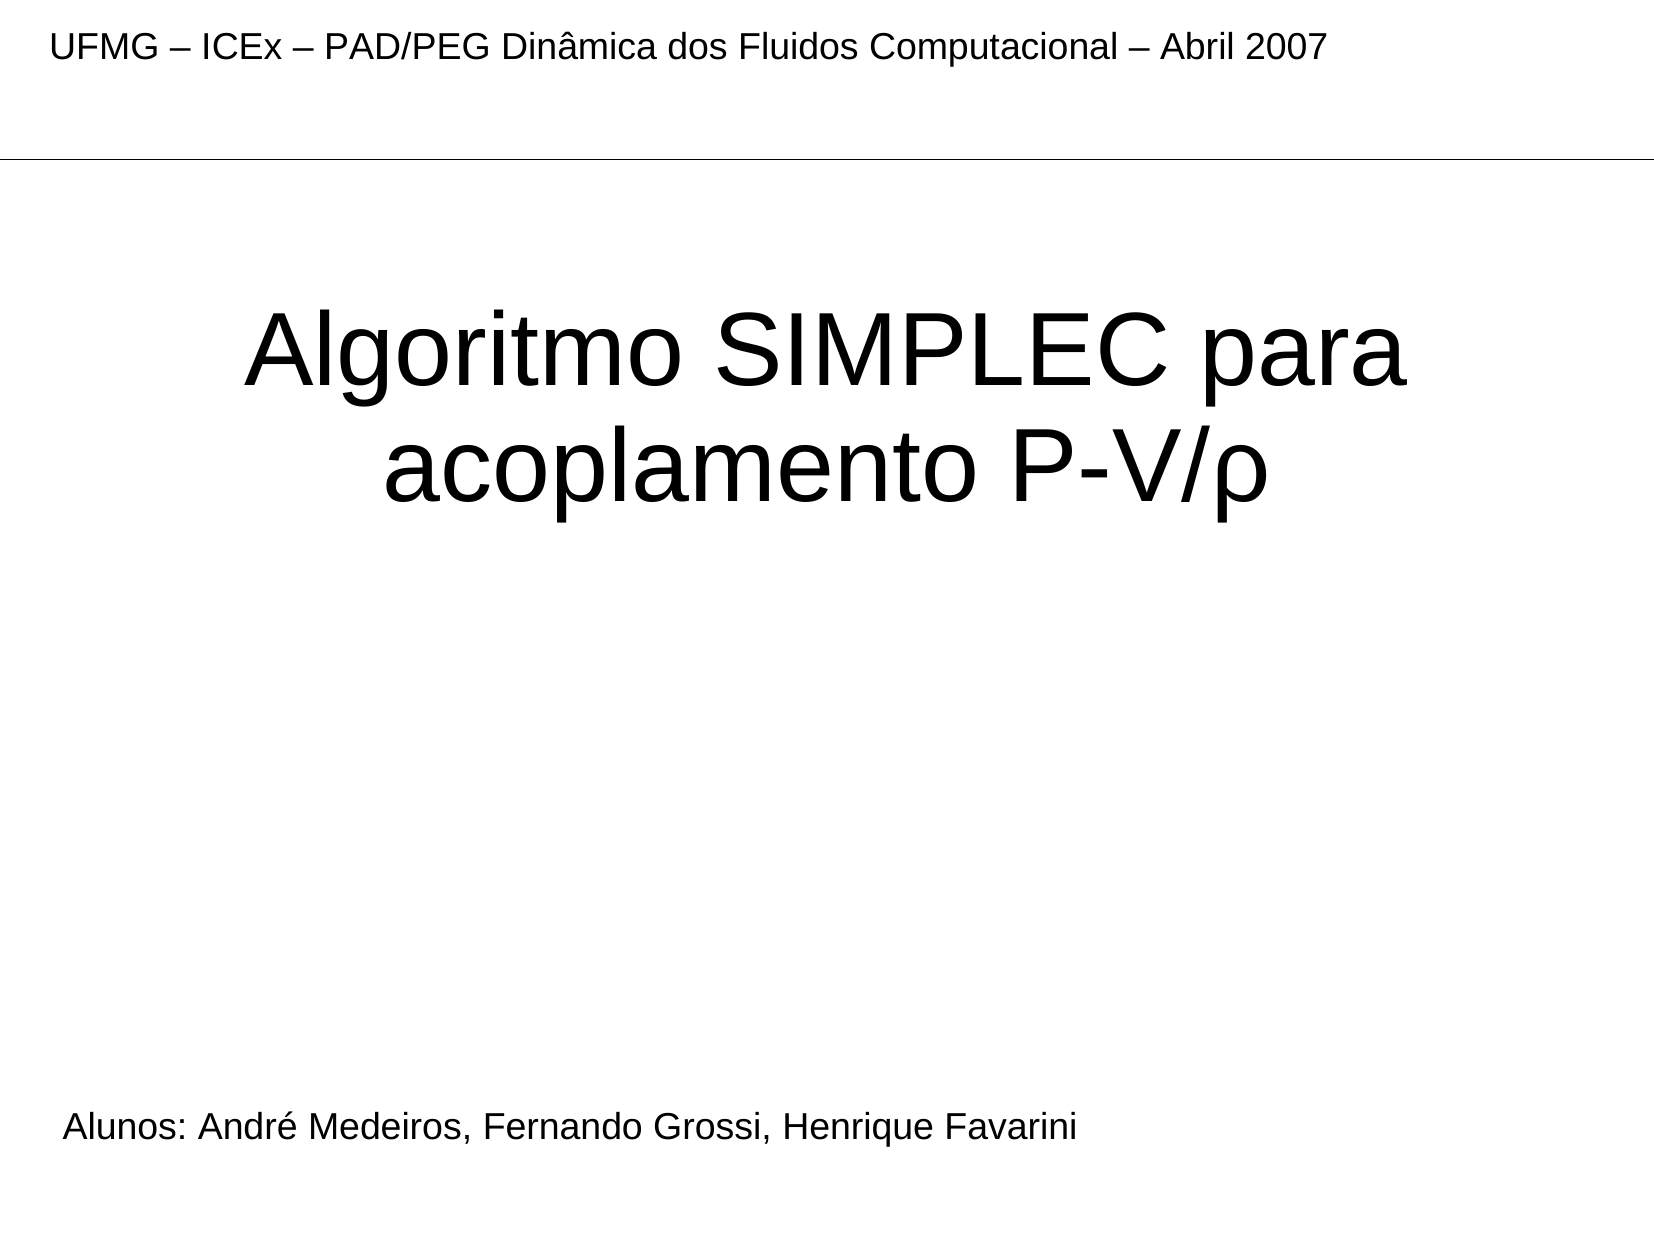

UFMG – ICEx – PAD/PEG Dinâmica dos Fluidos Computacional – Abril 2007
Algoritmo SIMPLEC para acoplamento P-V/ρ
Alunos: André Medeiros, Fernando Grossi, Henrique Favarini